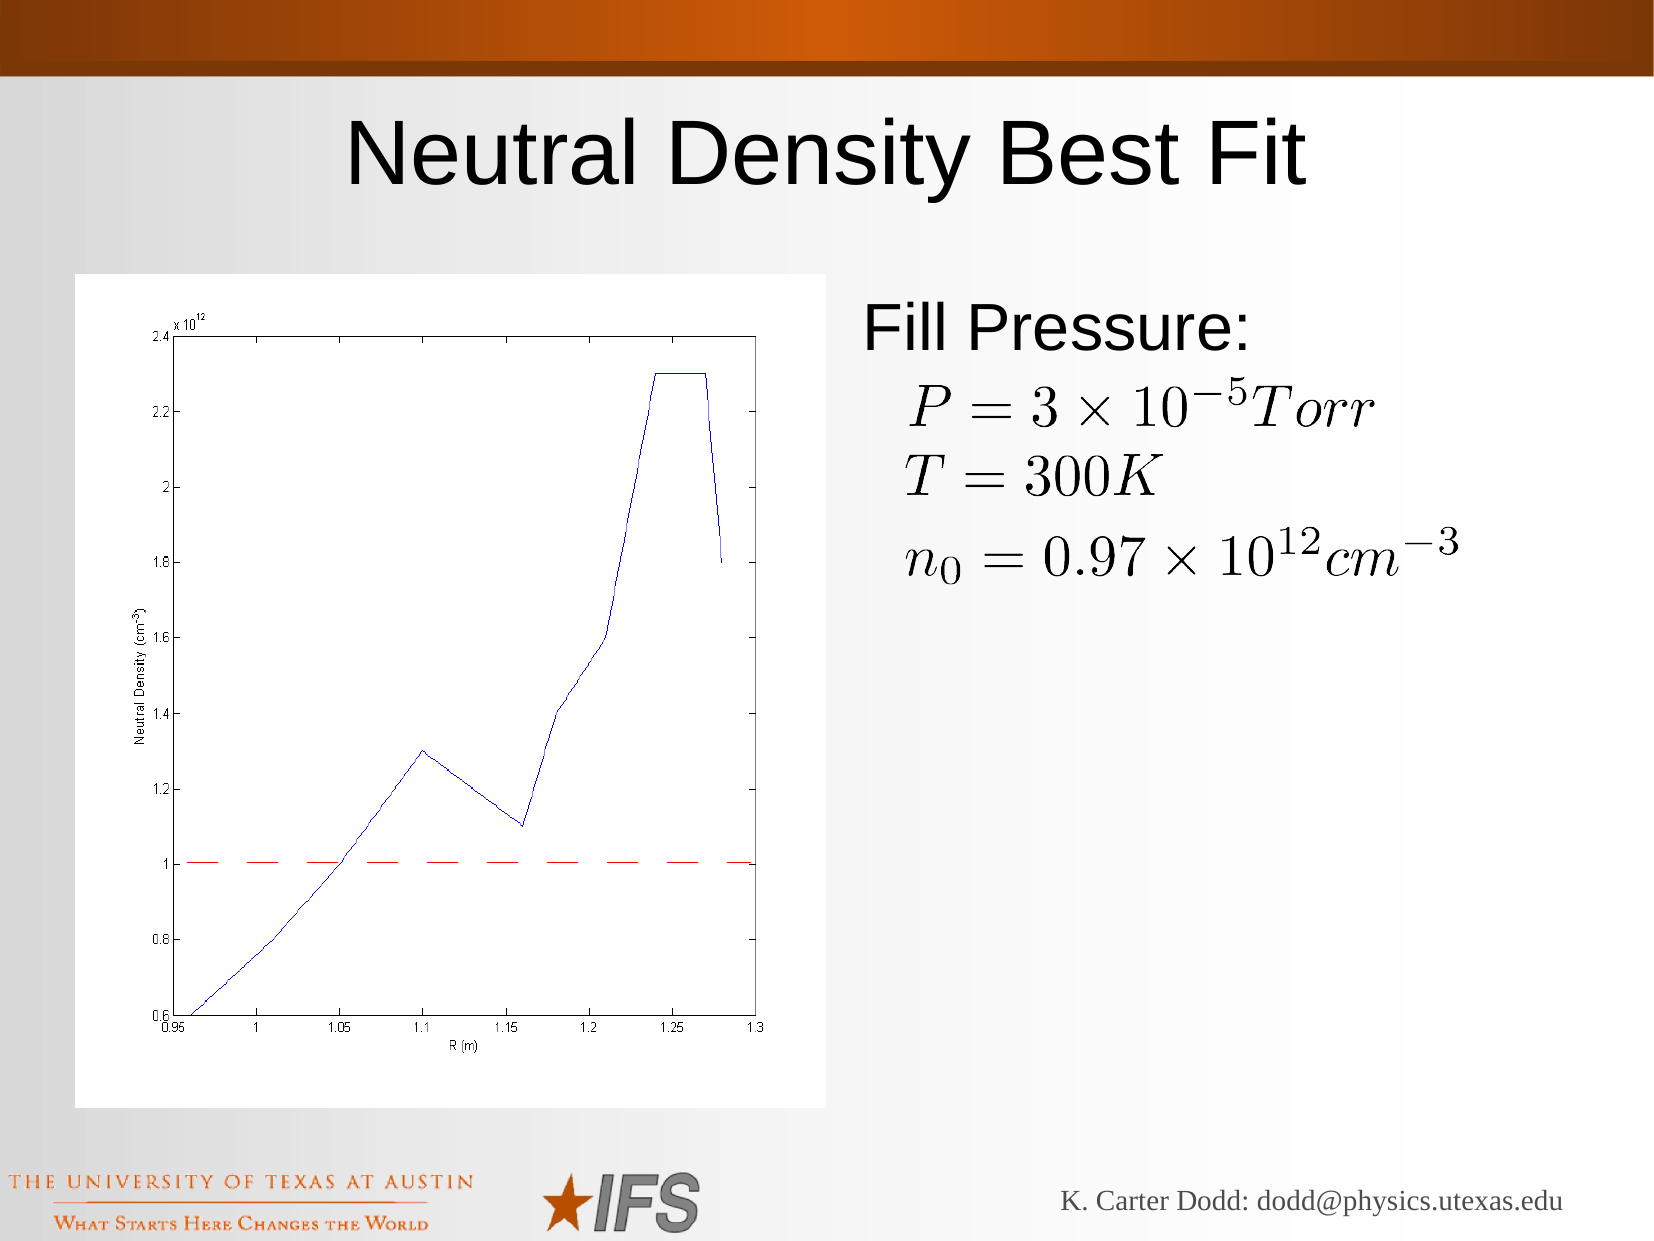

# Neutral Density Best Fit
Fill Pressure: